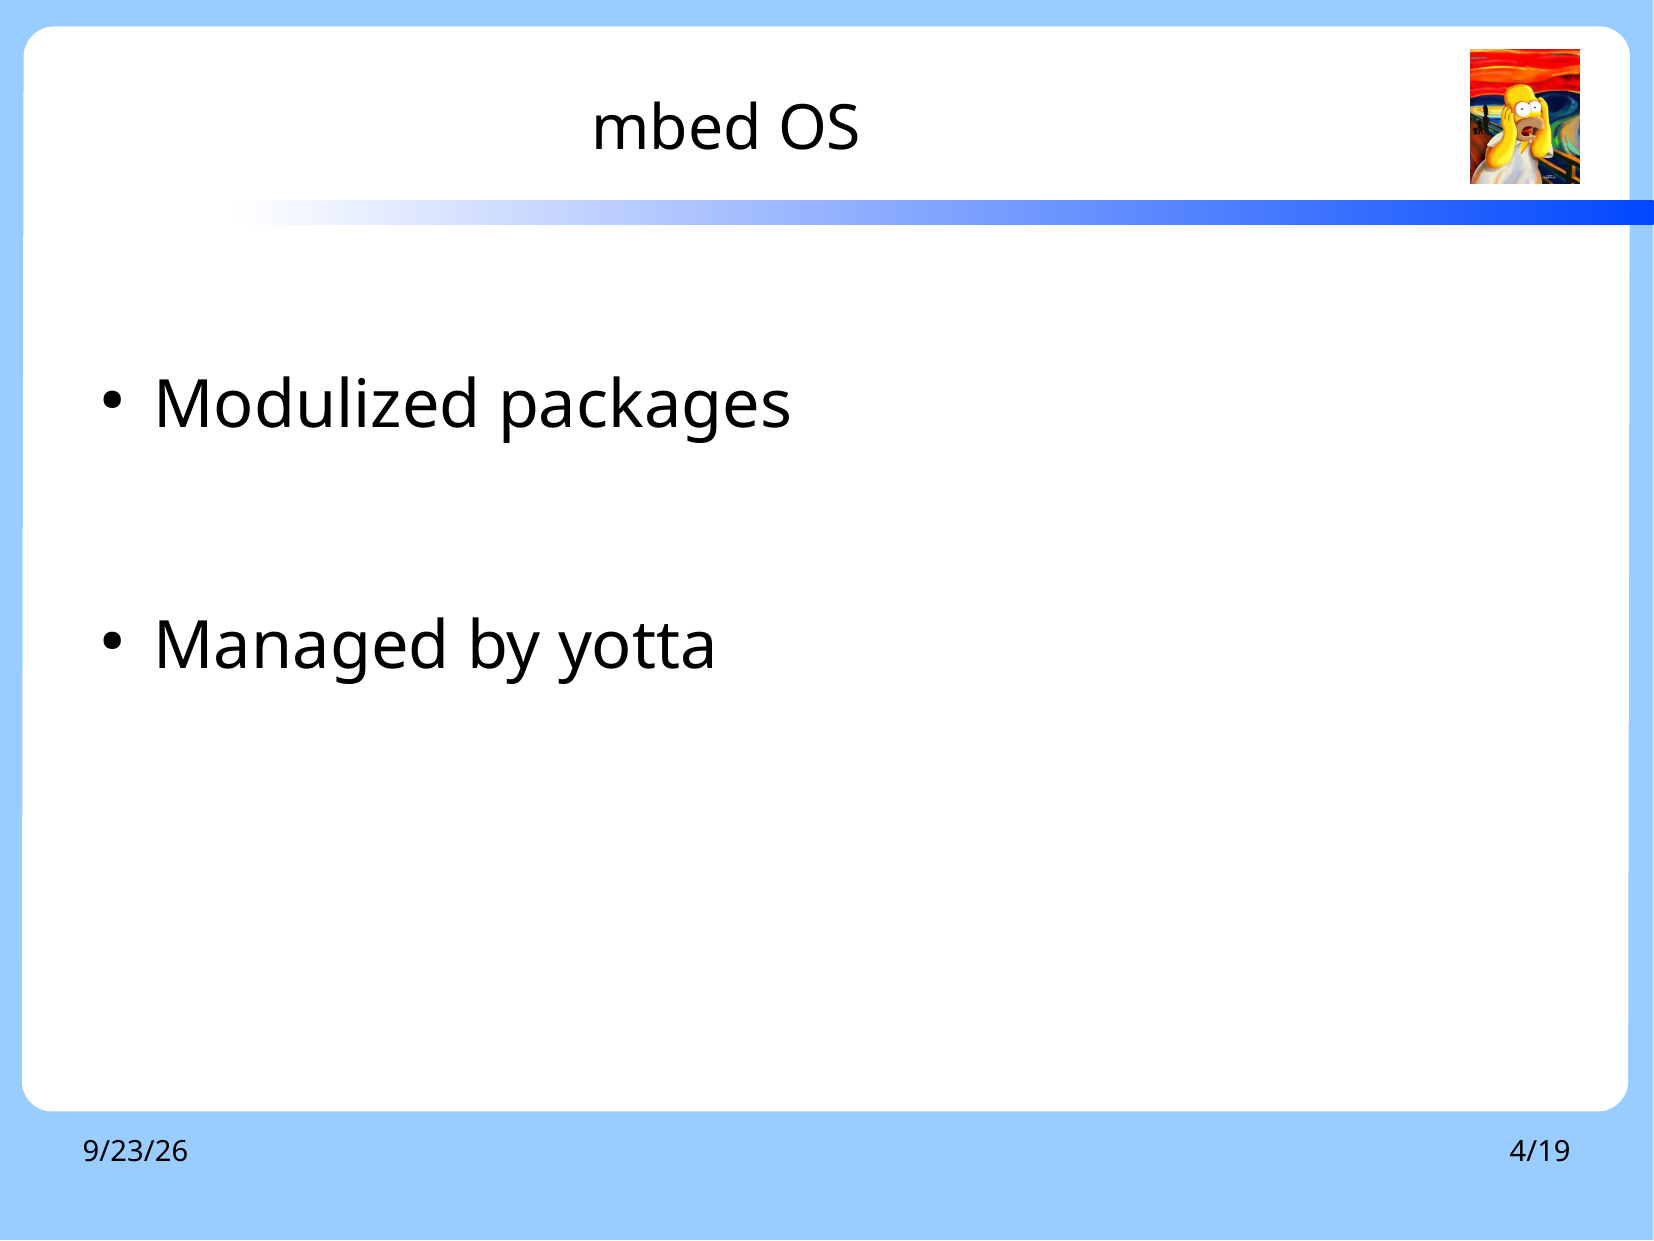

# mbed OS
Modulized packages
Managed by yotta
4